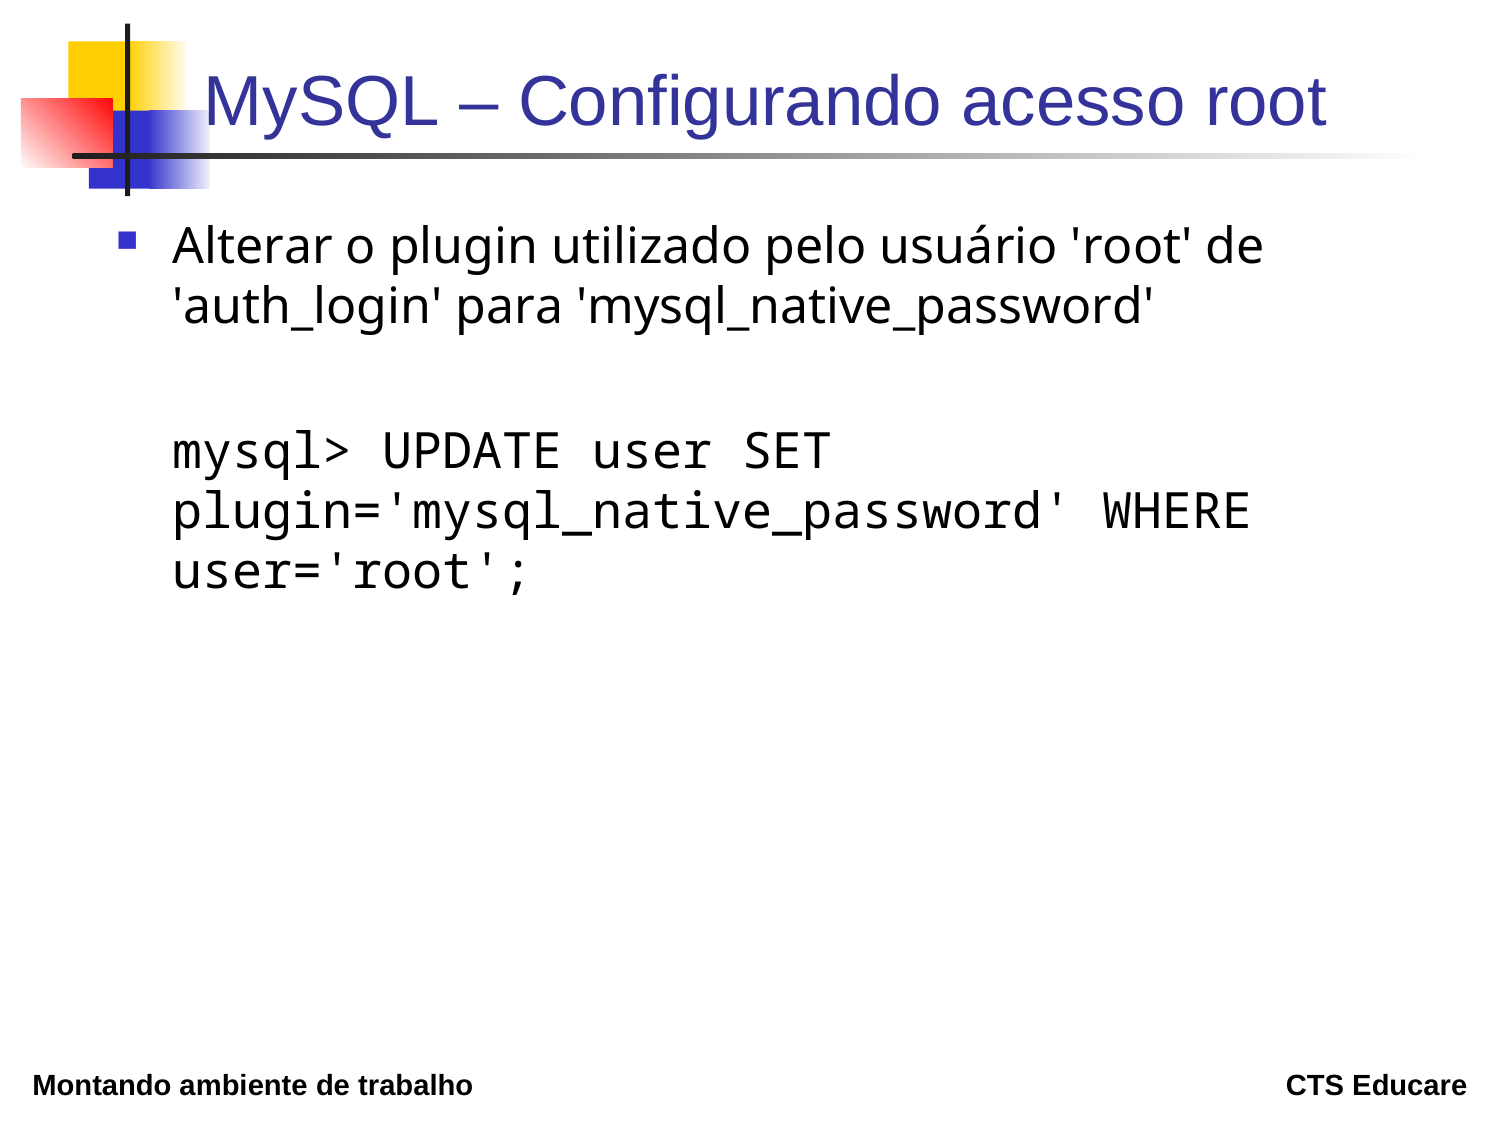

# MySQL – Configurando acesso root
Alterar o plugin utilizado pelo usuário 'root' de 'auth_login' para 'mysql_native_password'
mysql> UPDATE user SET plugin='mysql_native_password' WHERE user='root';